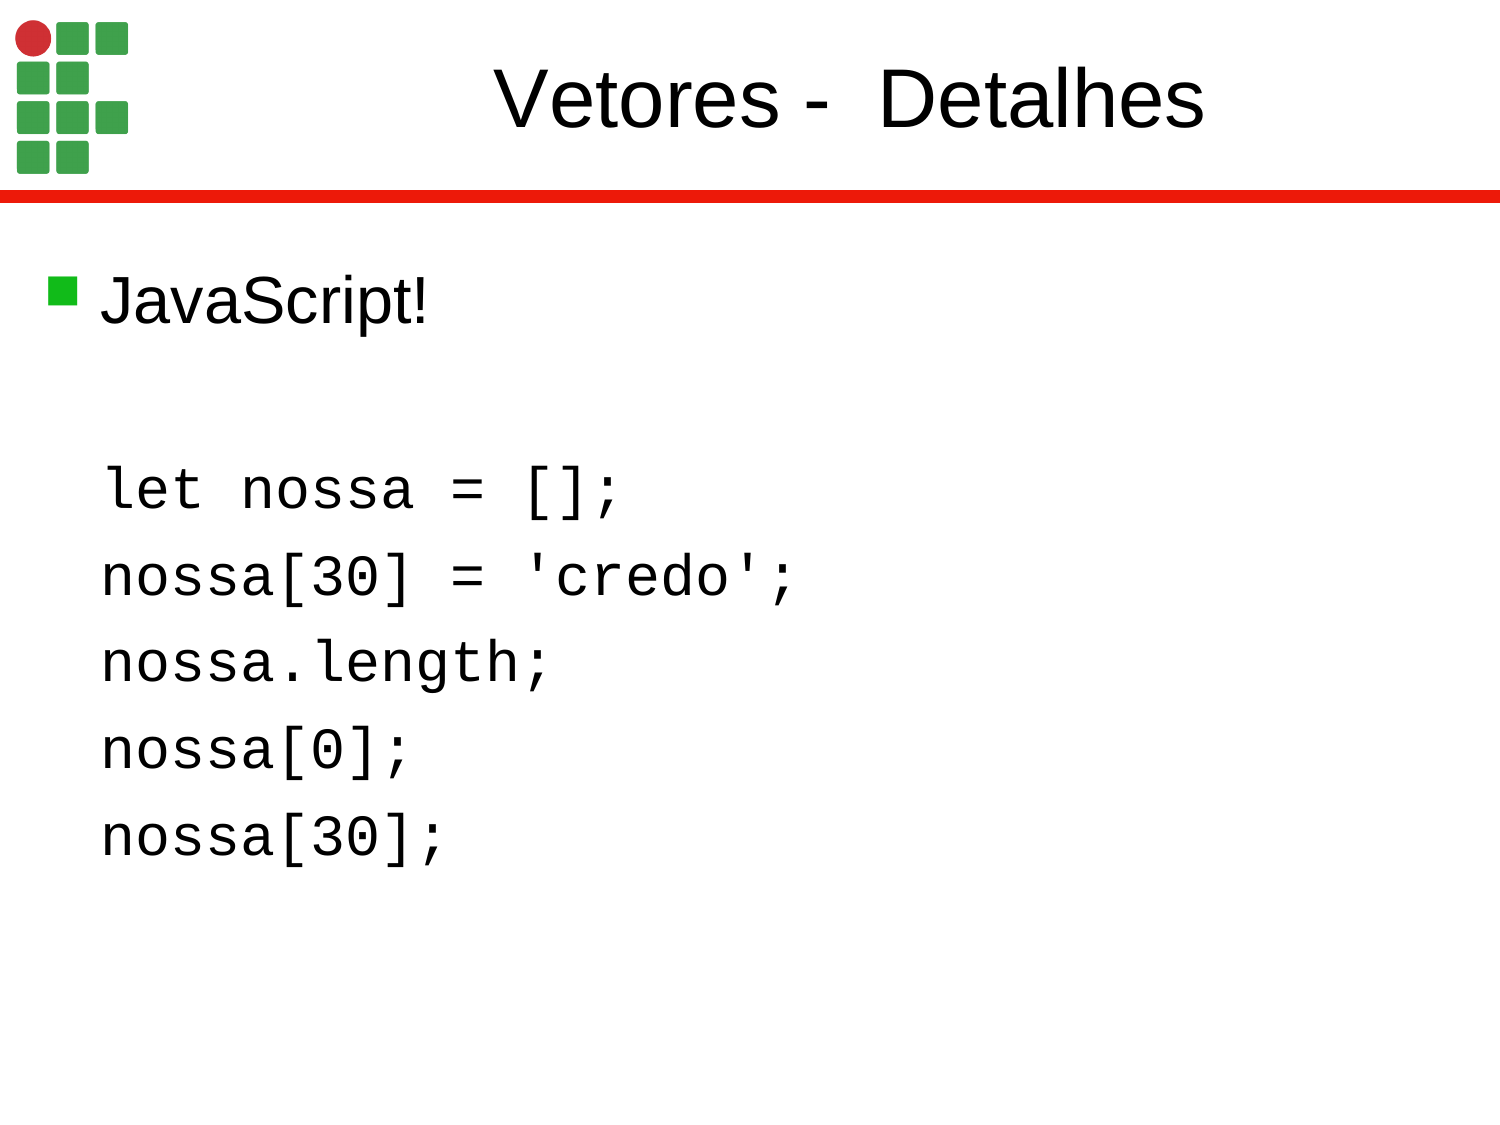

# Vetores - Detalhes
JavaScript!
let nossa = [];
nossa[30] = 'credo';
nossa.length;
nossa[0];
nossa[30];